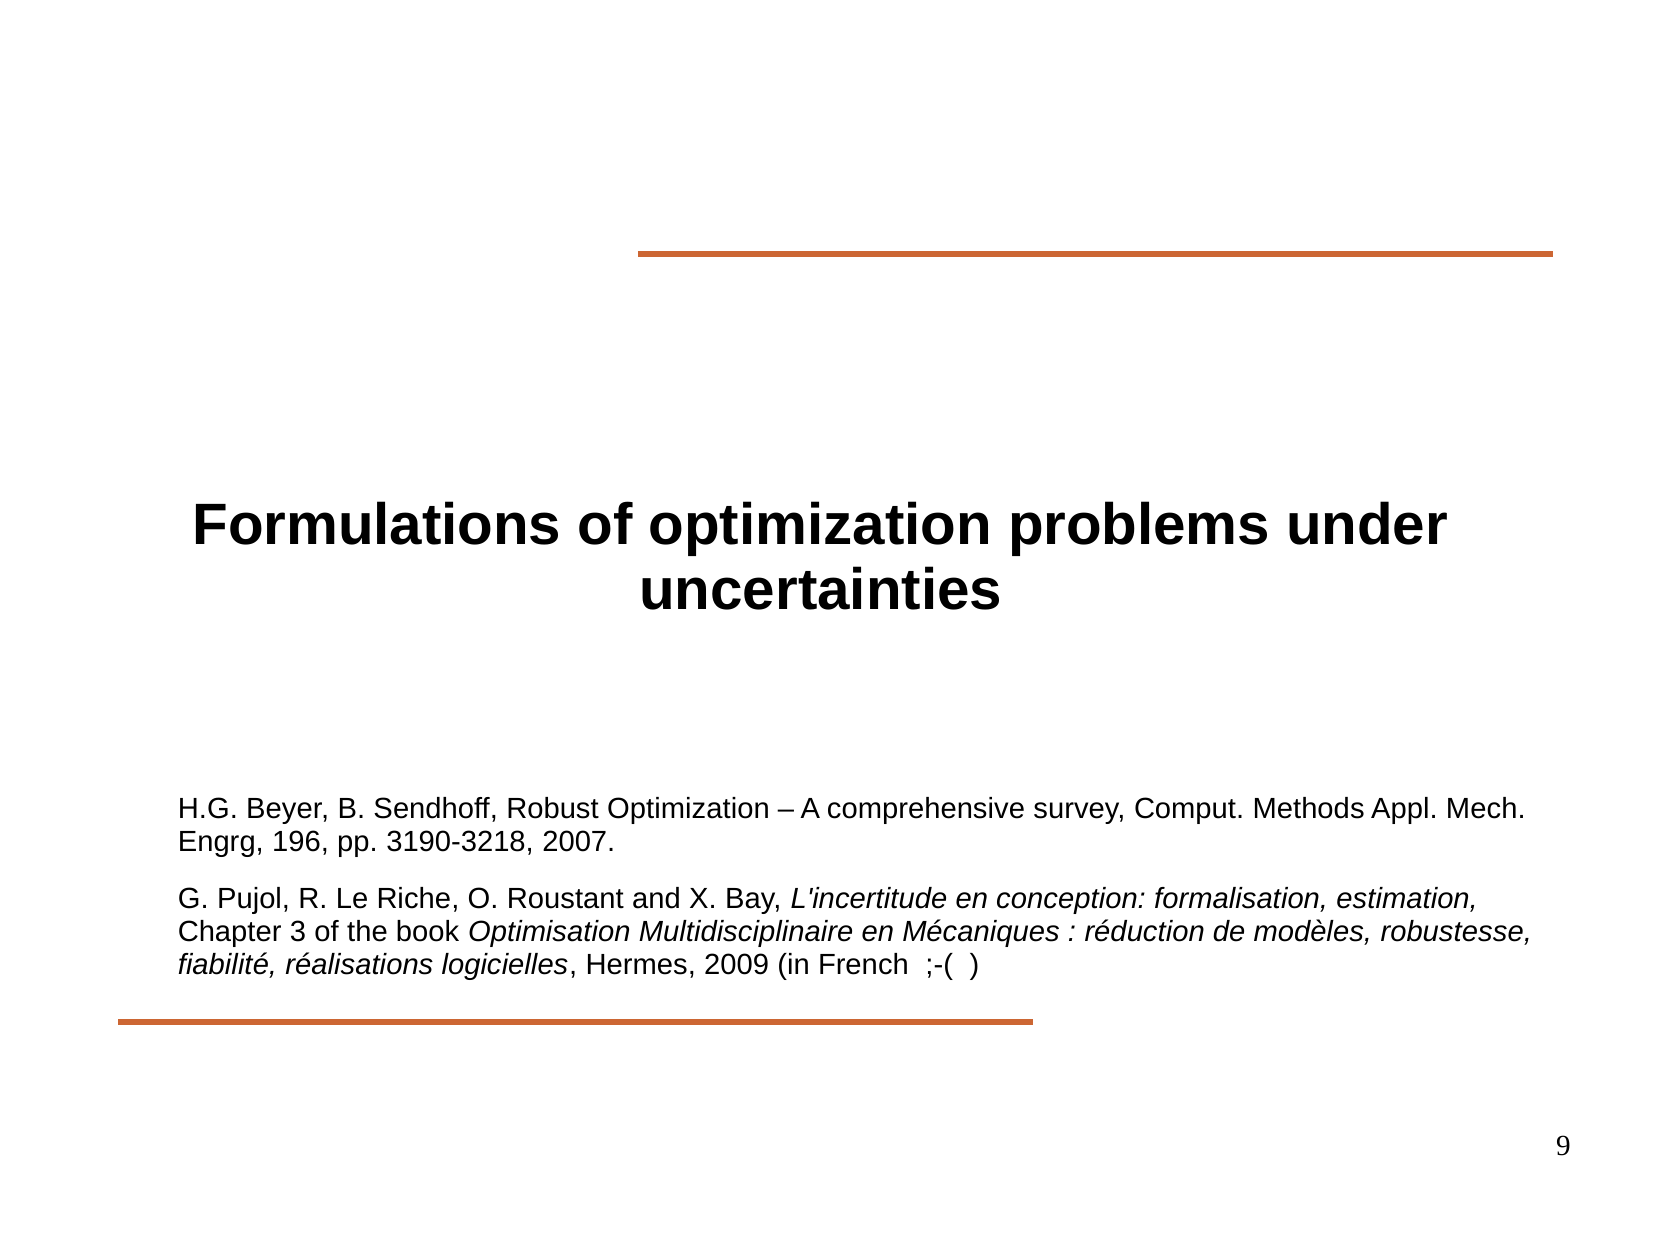

Formulations of optimization problems under uncertainties
H.G. Beyer, B. Sendhoff, Robust Optimization – A comprehensive survey, Comput. Methods Appl. Mech. Engrg, 196, pp. 3190-3218, 2007.
G. Pujol, R. Le Riche, O. Roustant and X. Bay, L'incertitude en conception: formalisation, estimation, Chapter 3 of the book Optimisation Multidisciplinaire en Mécaniques : réduction de modèles, robustesse, fiabilité, réalisations logicielles, Hermes, 2009 (in French ;-( )
9